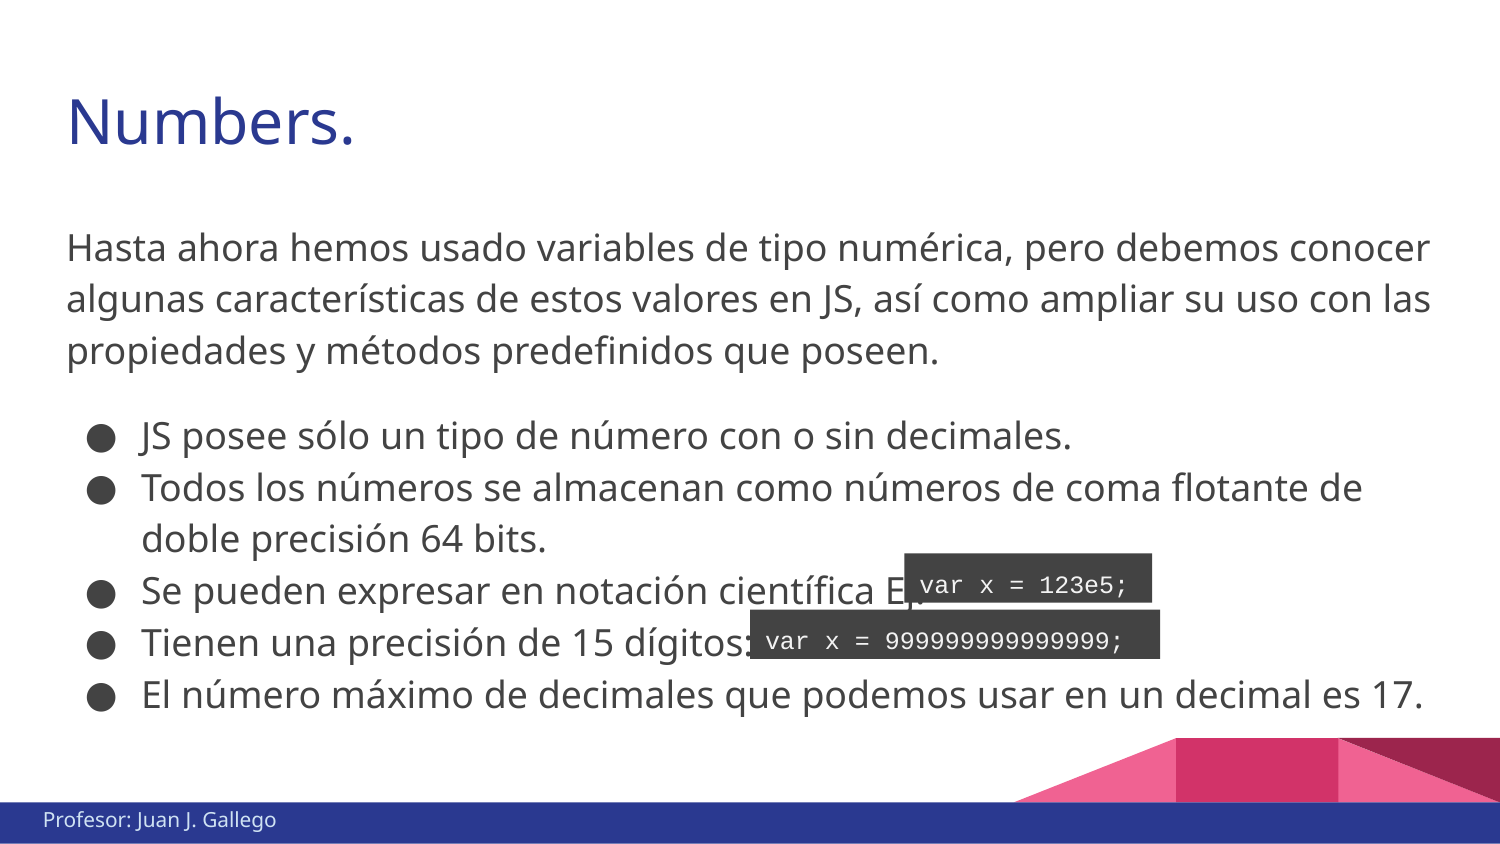

# Numbers.
Hasta ahora hemos usado variables de tipo numérica, pero debemos conocer algunas características de estos valores en JS, así como ampliar su uso con las propiedades y métodos predefinidos que poseen.
JS posee sólo un tipo de número con o sin decimales.
Todos los números se almacenan como números de coma flotante de doble precisión 64 bits.
Se pueden expresar en notación científica Ej:
Tienen una precisión de 15 dígitos:
El número máximo de decimales que podemos usar en un decimal es 17.
var x = 123e5;
var x = 999999999999999;